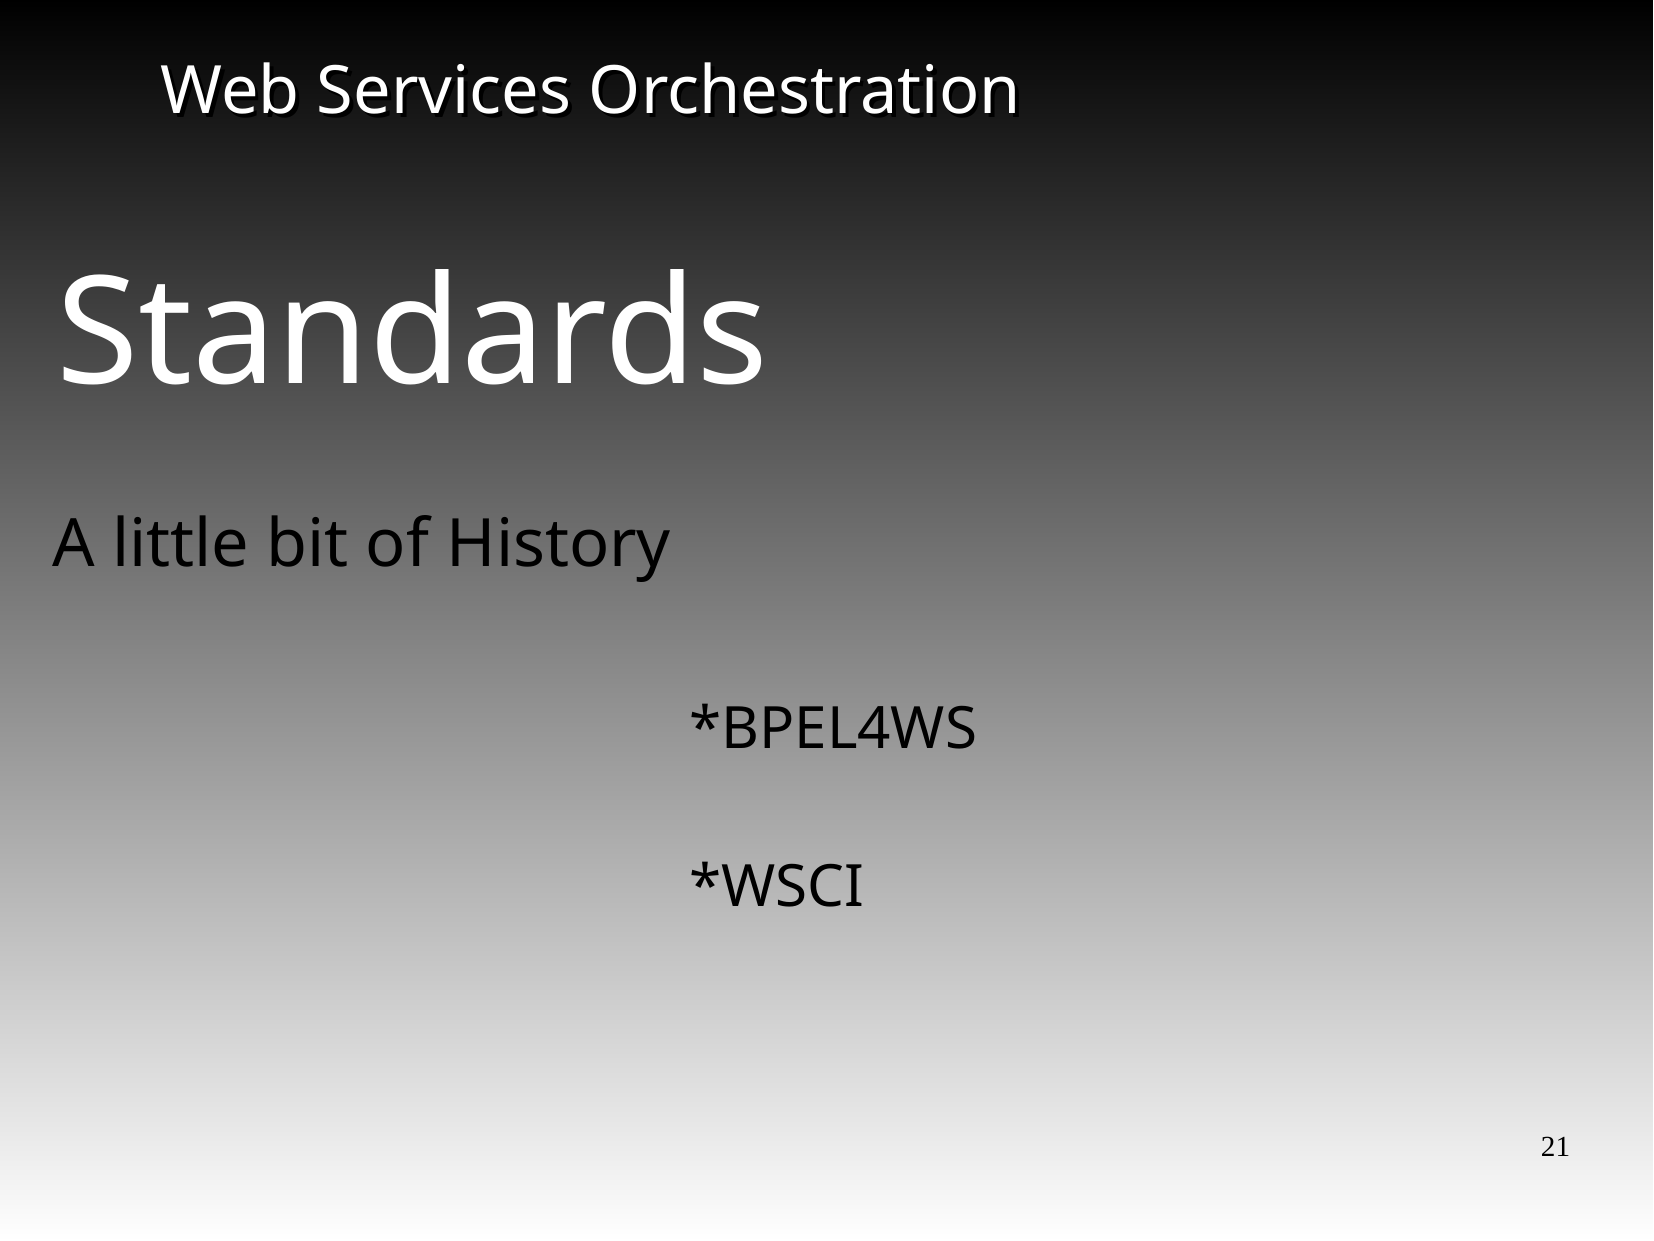

Web Services Orchestration
Standards
A little bit of History
*BPEL4WS
*WSCI
21